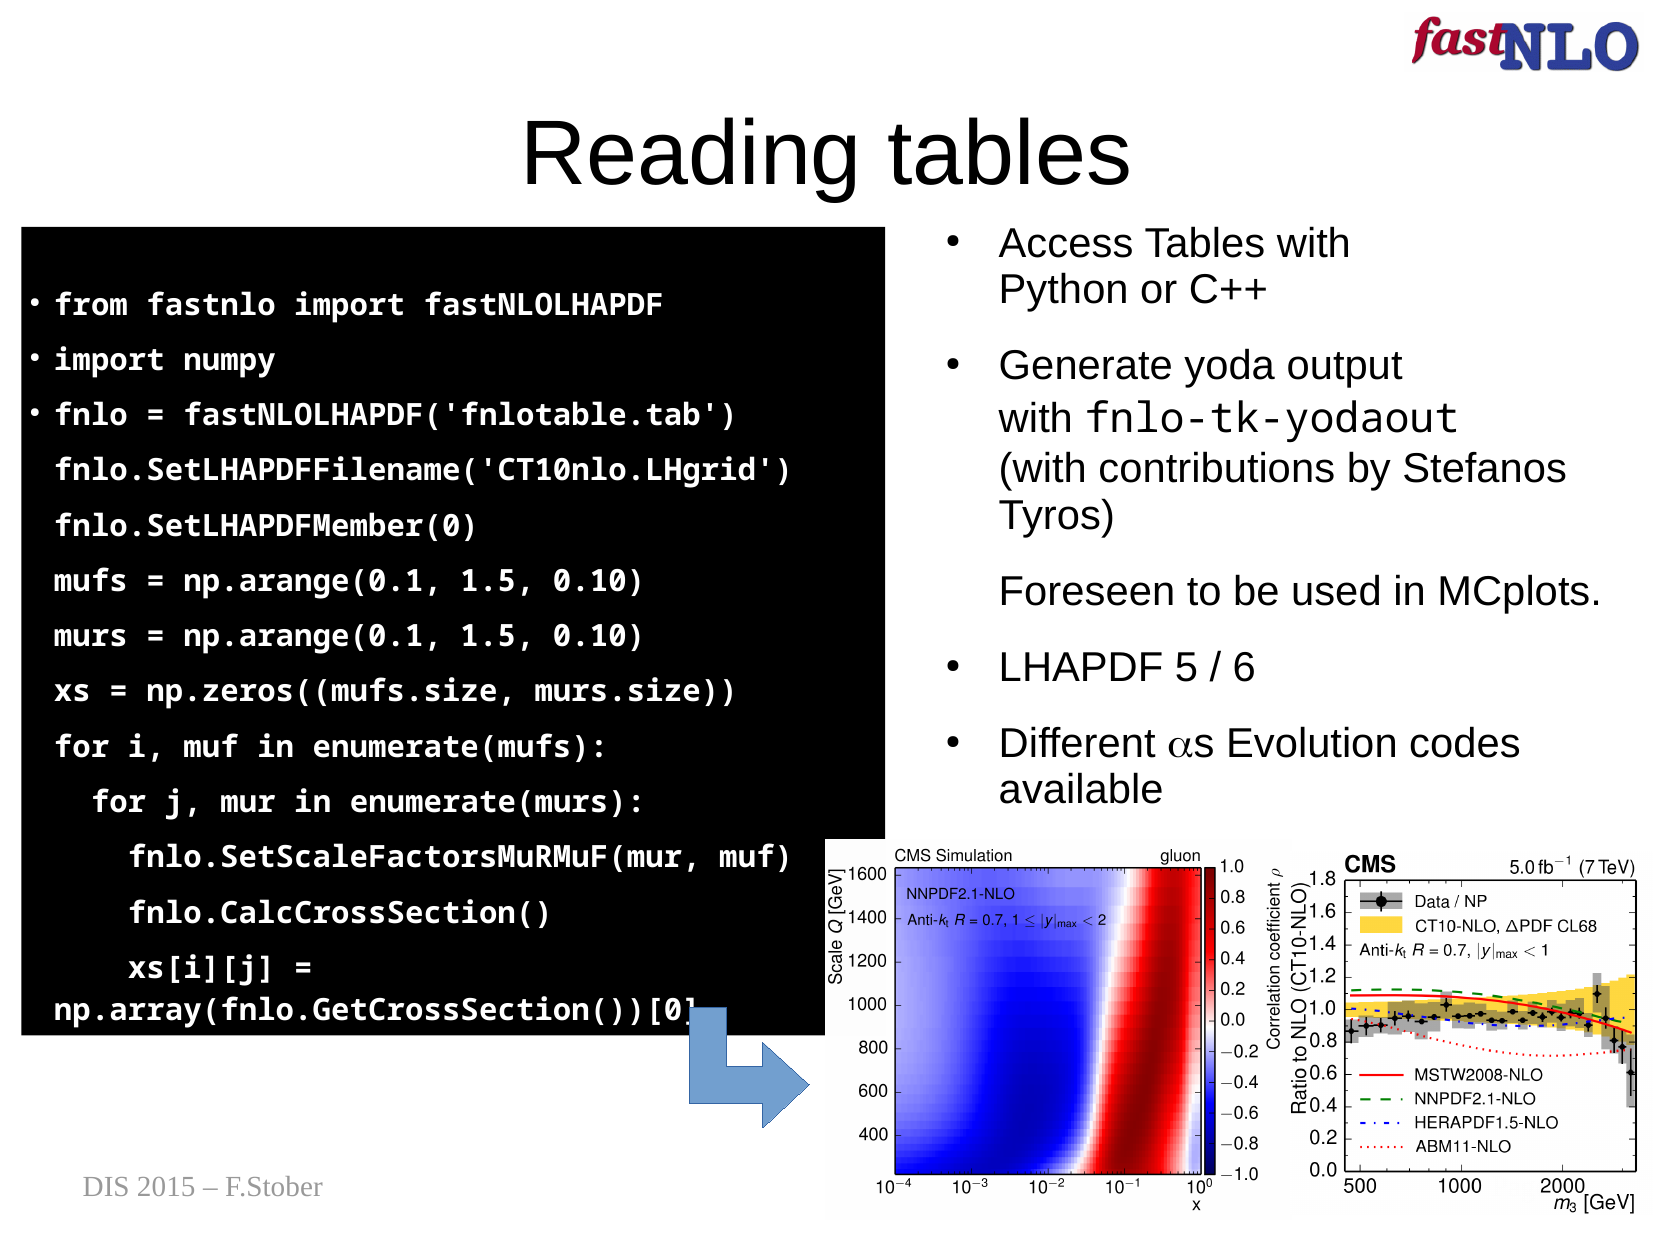

# Reading tables
Access Tables with
Python or C++
Generate yoda output
with fnlo-tk-yodaout
(with contributions by Stefanos Tyros)
Foreseen to be used in MCplots.
LHAPDF 5 / 6
Different as Evolution codes available
from fastnlo import fastNLOLHAPDF
import numpy
fnlo = fastNLOLHAPDF('fnlotable.tab')
fnlo.SetLHAPDFFilename('CT10nlo.LHgrid')
fnlo.SetLHAPDFMember(0)
mufs = np.arange(0.1, 1.5, 0.10)
murs = np.arange(0.1, 1.5, 0.10)
xs = np.zeros((mufs.size, murs.size))
for i, muf in enumerate(mufs):
 for j, mur in enumerate(murs):
 fnlo.SetScaleFactorsMuRMuF(mur, muf)
 fnlo.CalcCrossSection()
 xs[i][j] = np.array(fnlo.GetCrossSection())[0]
8